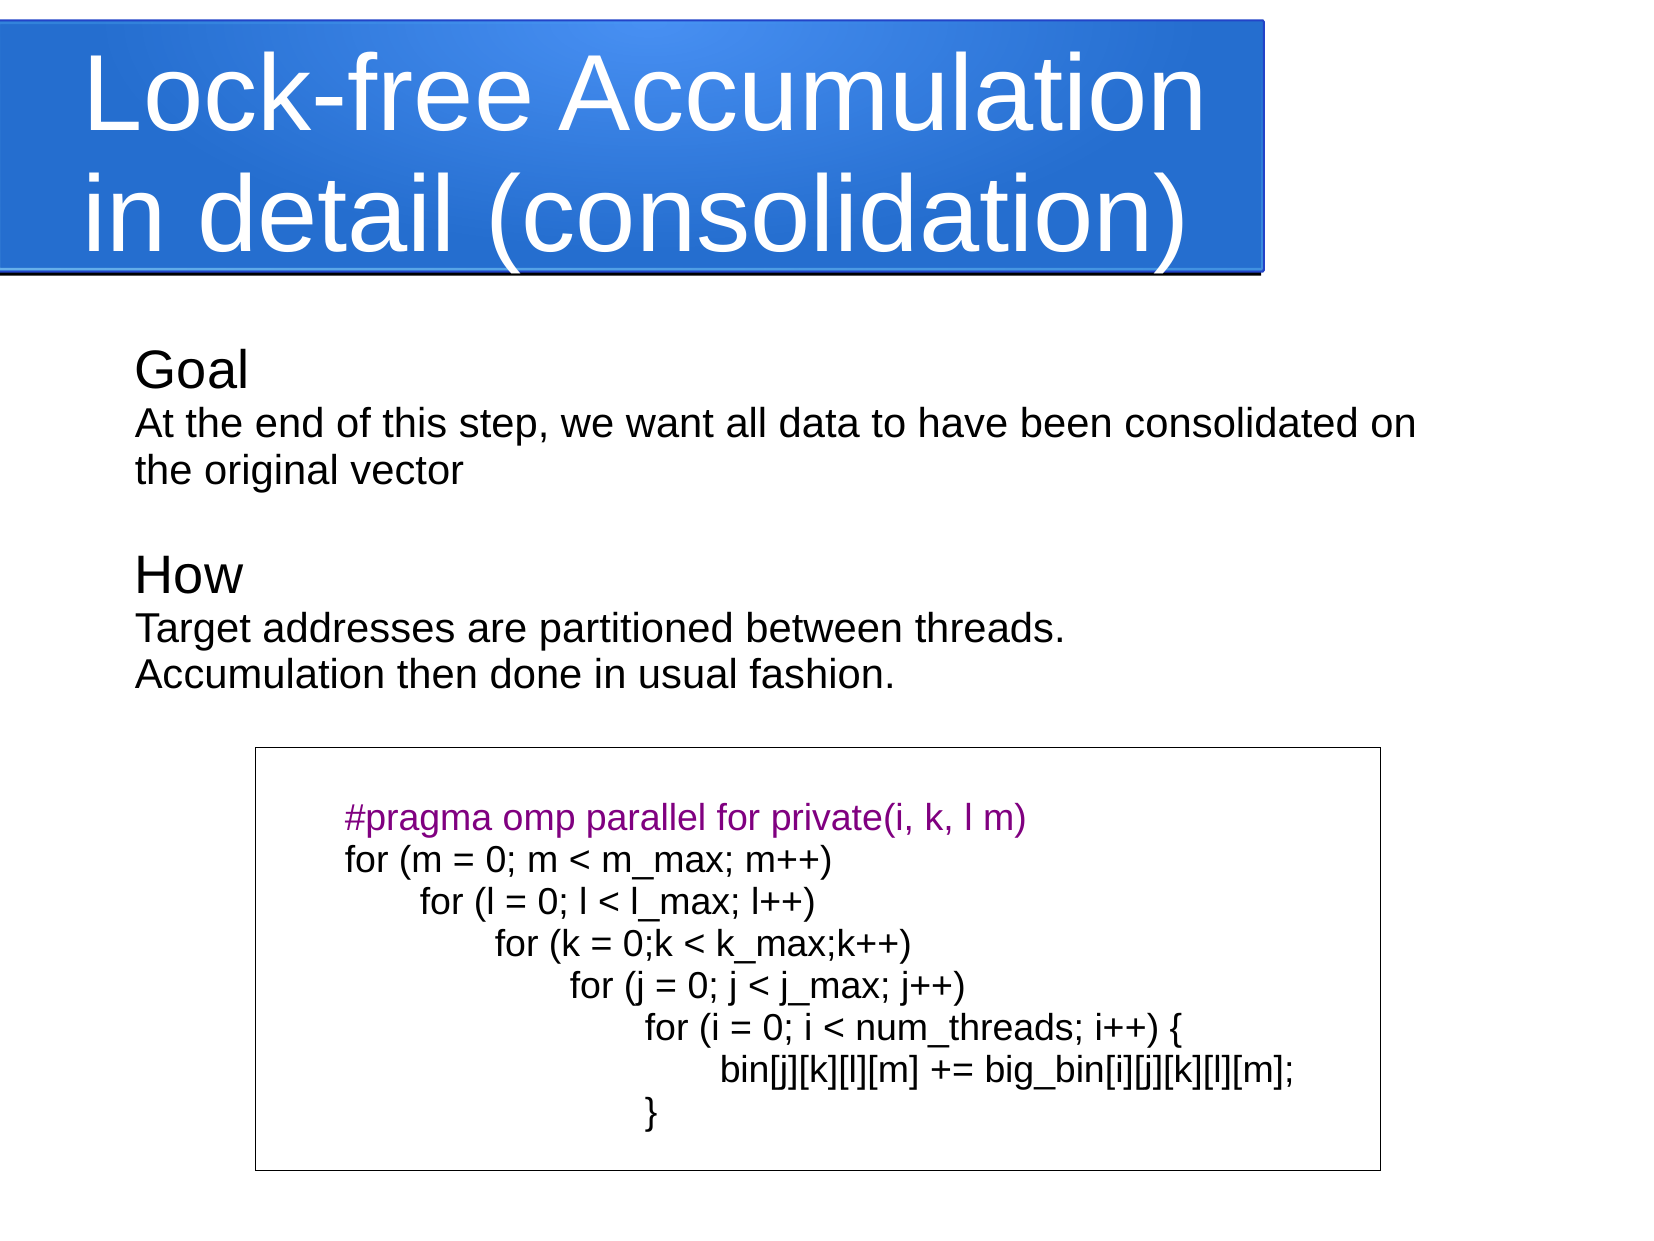

# Lock-free Accumulation in detail (consolidation)
Goal
At the end of this step, we want all data to have been consolidated on the original vector
How
Target addresses are partitioned between threads.
Accumulation then done in usual fashion.
	#pragma omp parallel for private(i, k, l m)
	for (m = 0; m < m_max; m++)
		for (l = 0; l < l_max; l++)
			for (k = 0;k < k_max;k++)
				for (j = 0; j < j_max; j++)
					for (i = 0; i < num_threads; i++) {
						bin[j][k][l][m] += big_bin[i][j][k][l][m];
					}